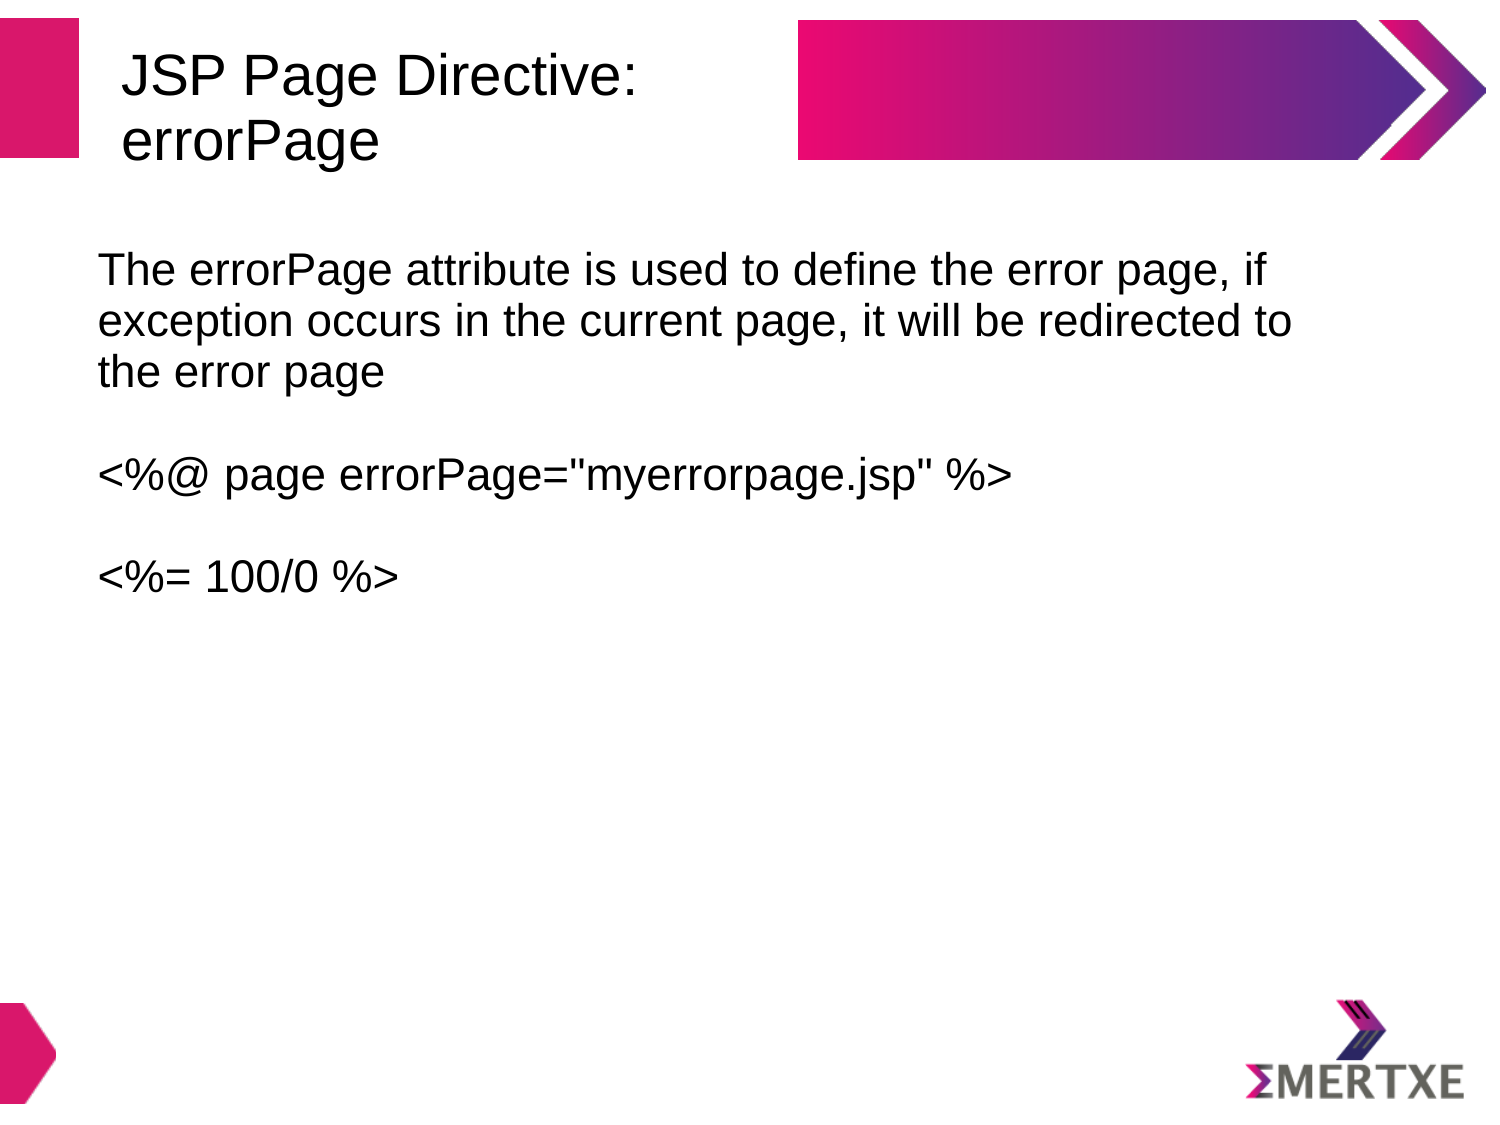

JSP Page Directive:
errorPage
The errorPage attribute is used to define the error page, if exception occurs in the current page, it will be redirected to the error page
<%@ page errorPage="myerrorpage.jsp" %>
<%= 100/0 %>